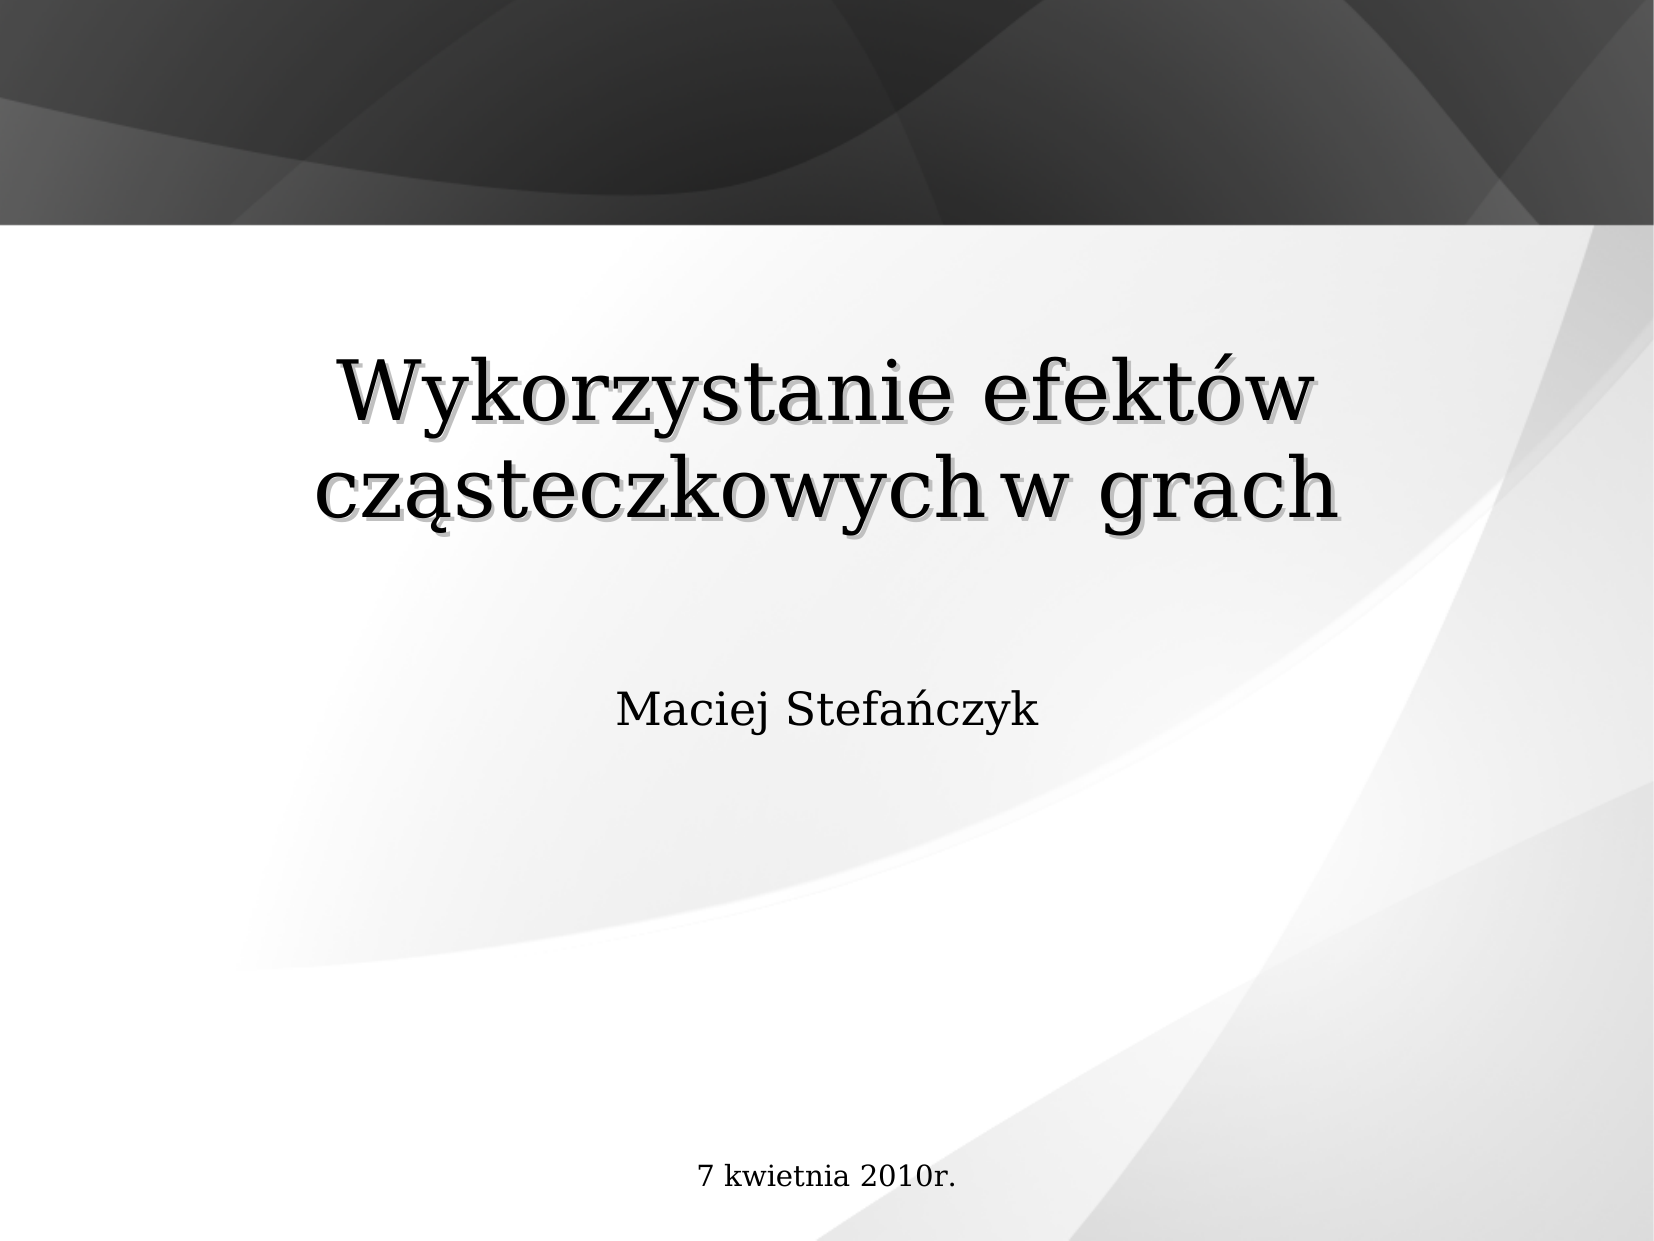

Wykorzystanie efektów cząsteczkowych w grach
Maciej Stefańczyk
7 kwietnia 2010r.